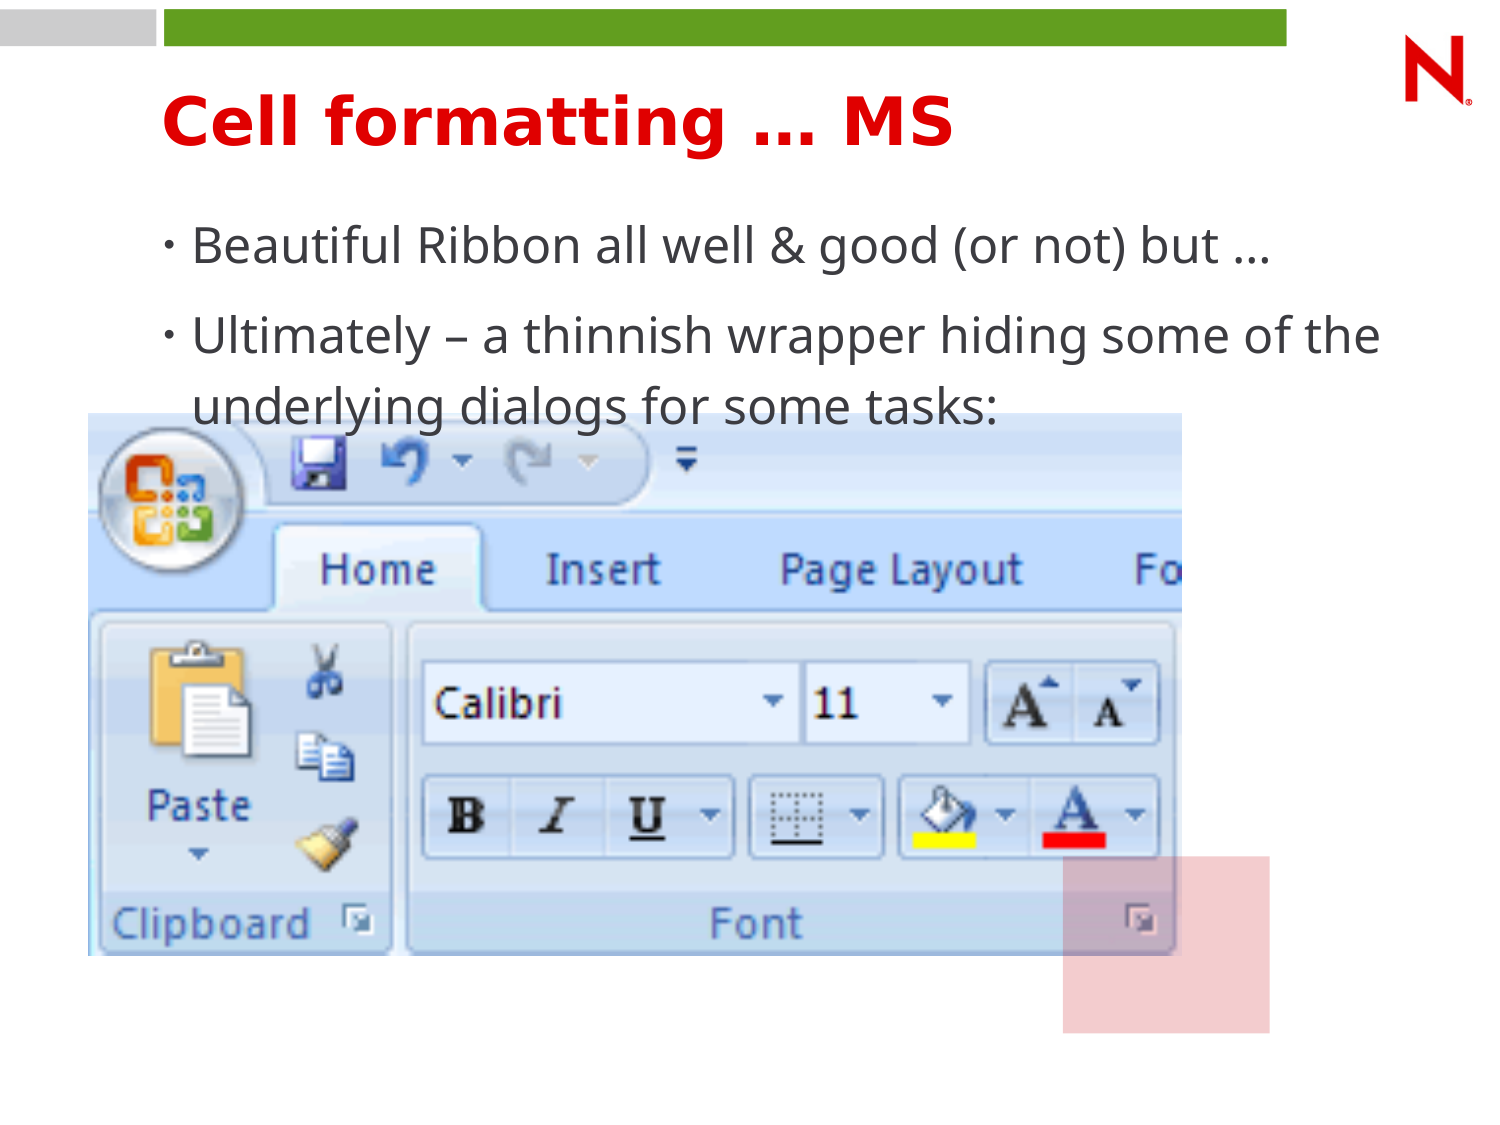

# Cell formatting … MS
Beautiful Ribbon all well & good (or not) but …
Ultimately – a thinnish wrapper hiding some of the underlying dialogs for some tasks: